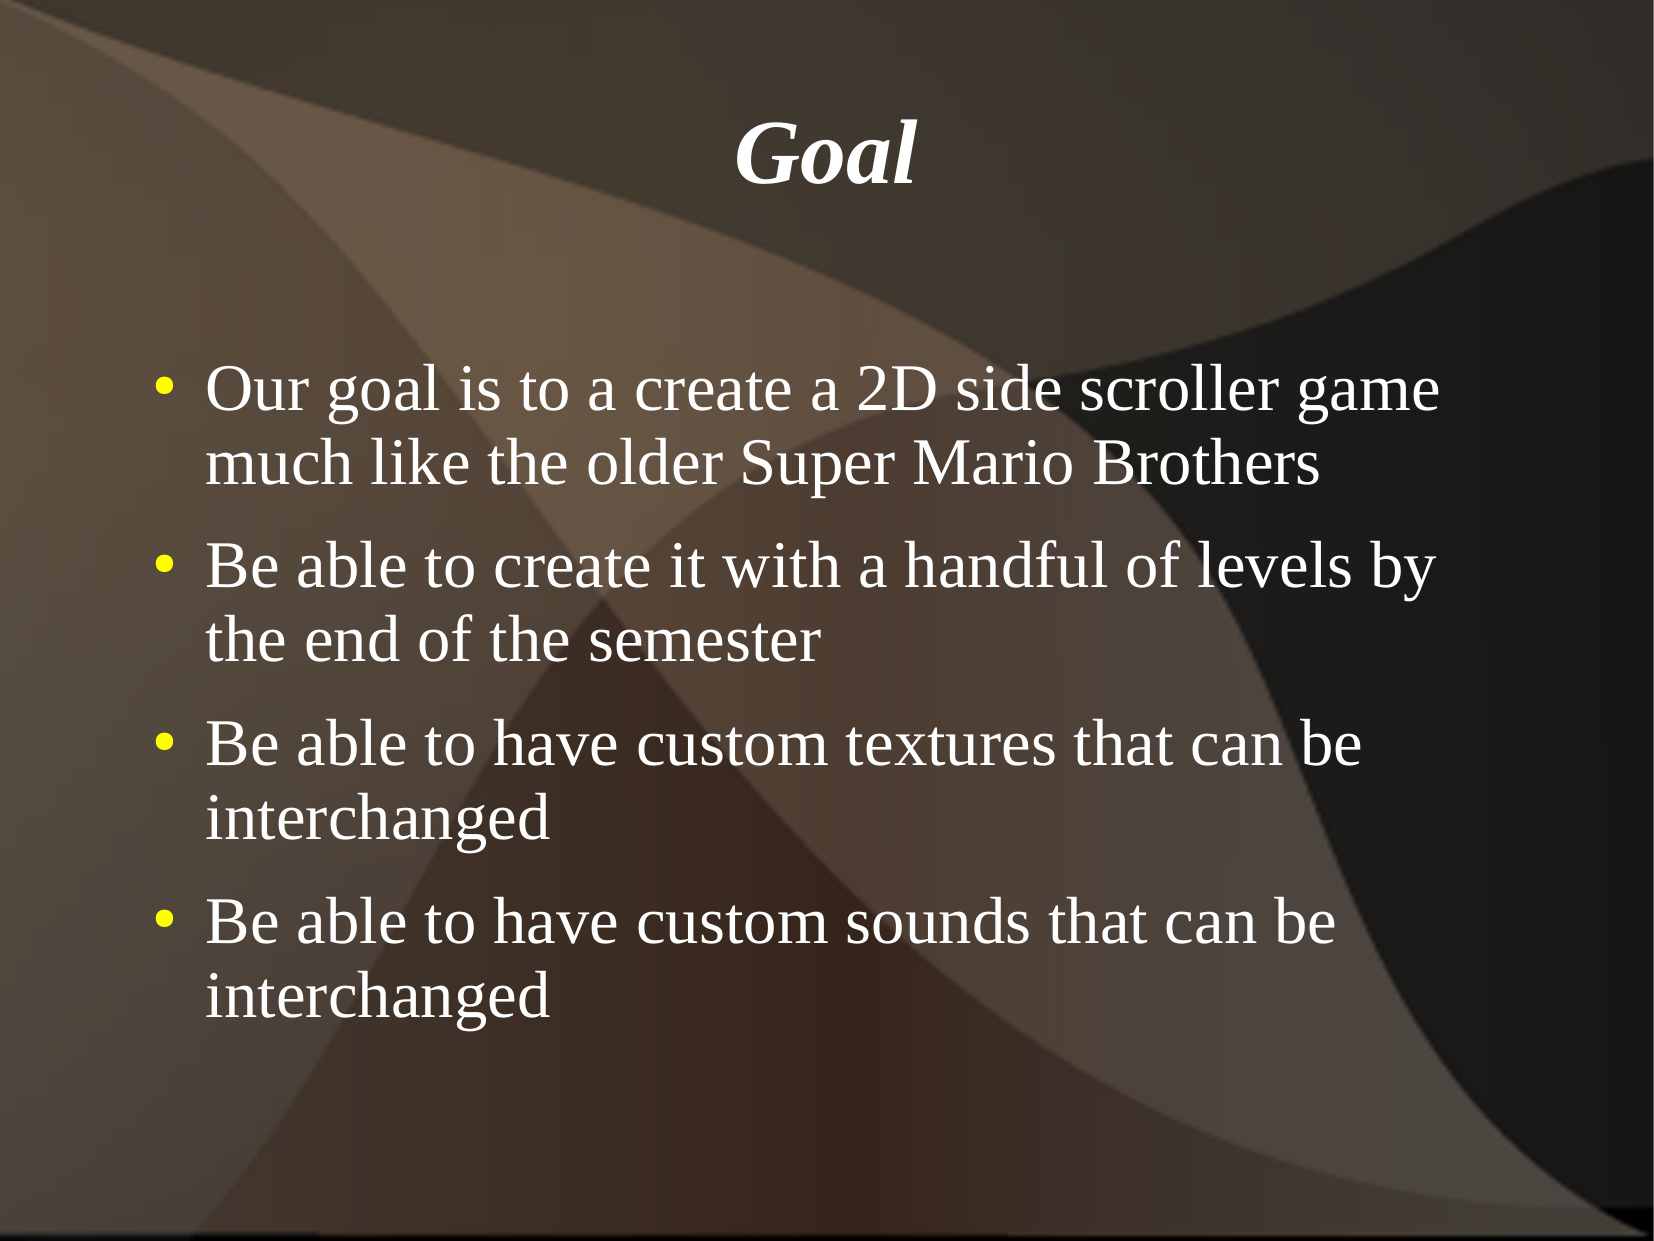

# Goal
Our goal is to a create a 2D side scroller game much like the older Super Mario Brothers
Be able to create it with a handful of levels by the end of the semester
Be able to have custom textures that can be interchanged
Be able to have custom sounds that can be interchanged